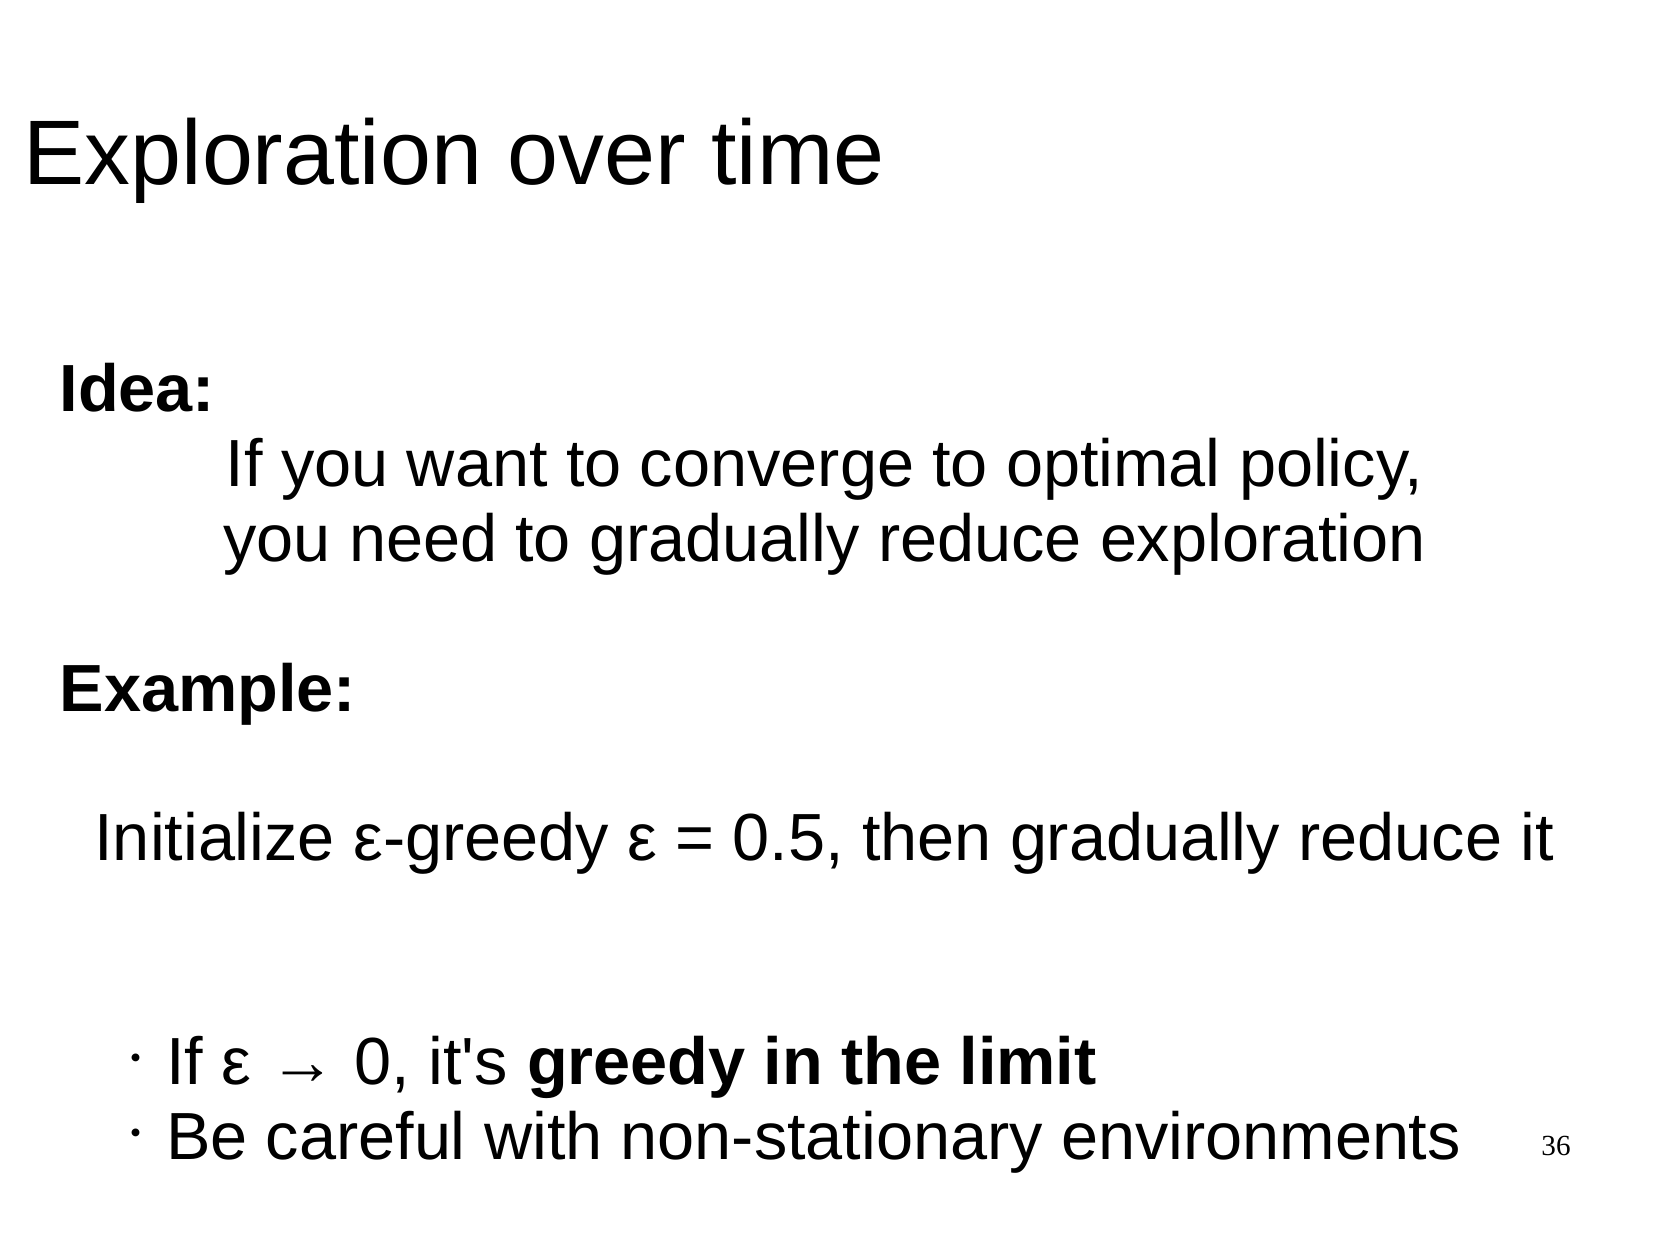

# Exploration over time
Idea:
If you want to converge to optimal policy,
you need to gradually reduce exploration
Example:
Initialize ε-greedy ε = 0.5, then gradually reduce it
If ε → 0, it's greedy in the limit
Be careful with non-stationary environments
36